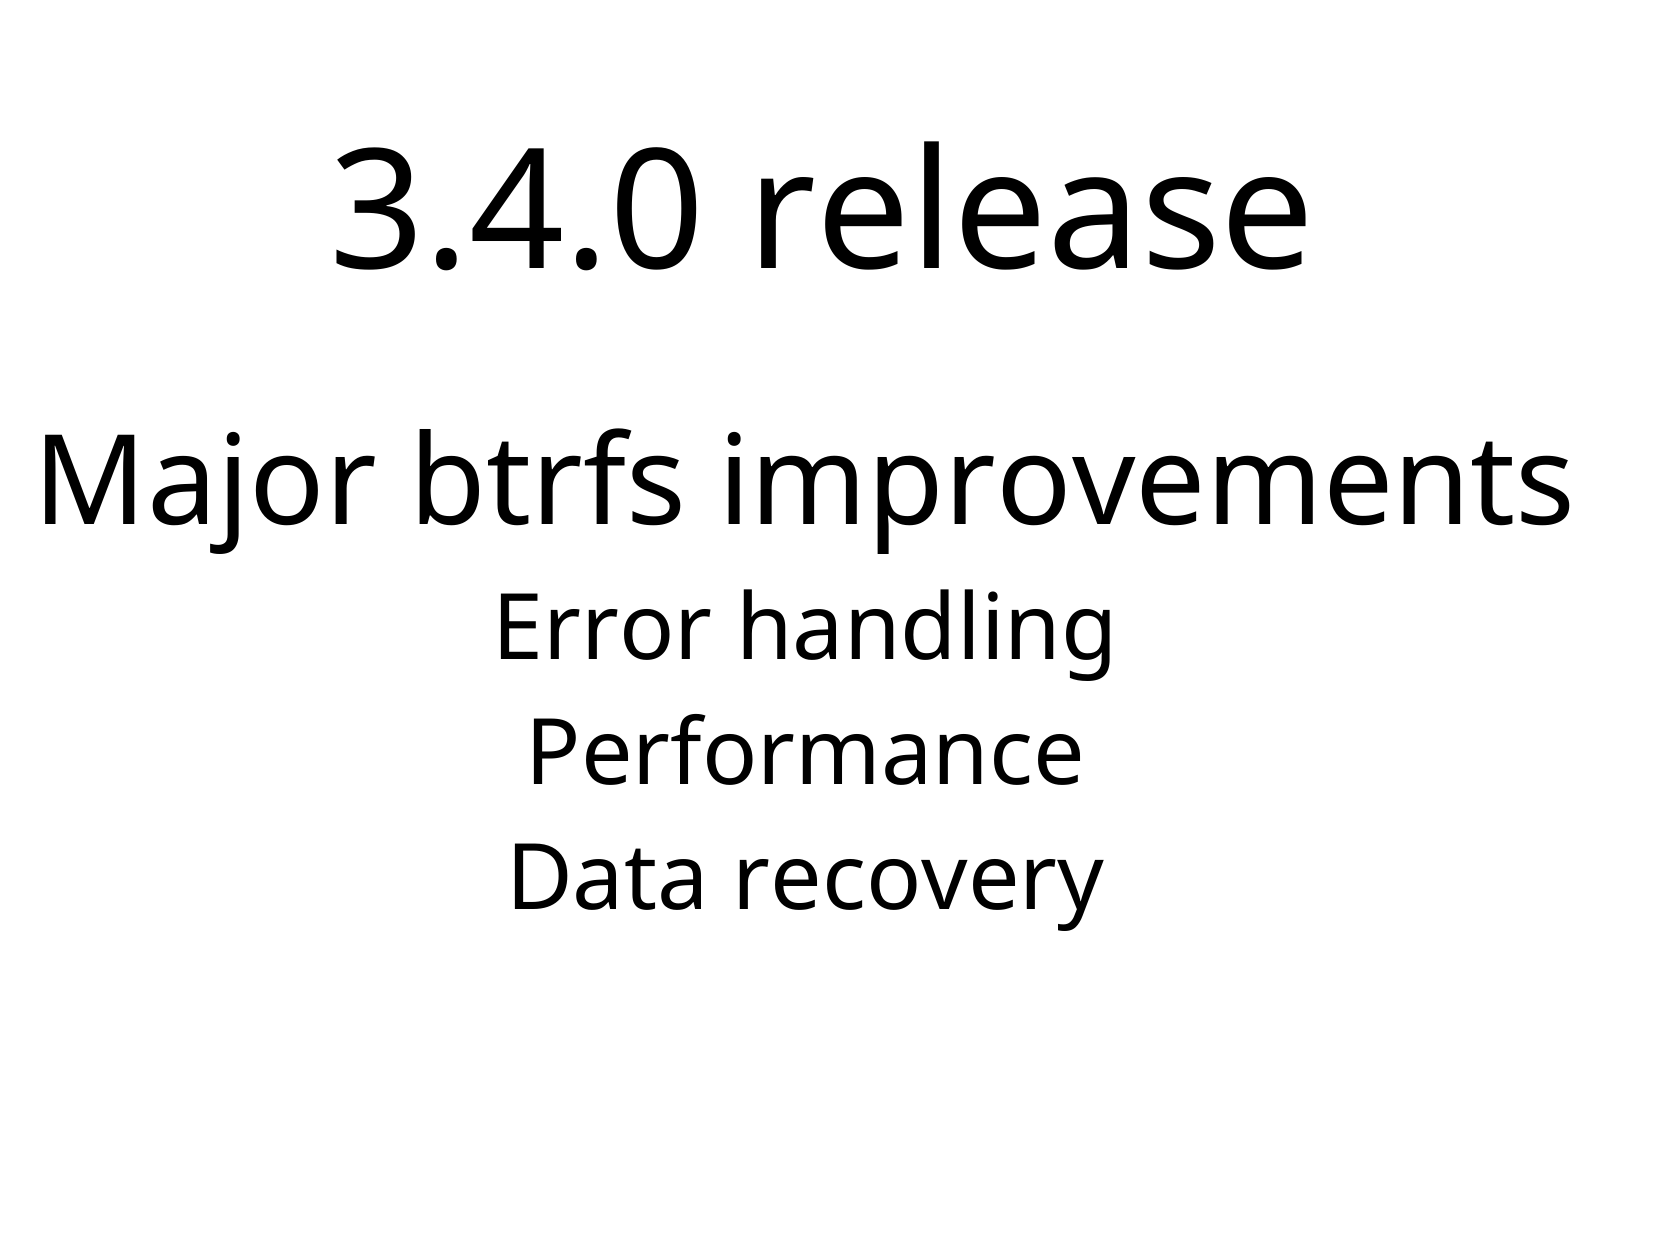

3.4.0 release
Major btrfs improvements
Error handling
Performance
Data recovery
2.6.20 to 2.6.24-rc8